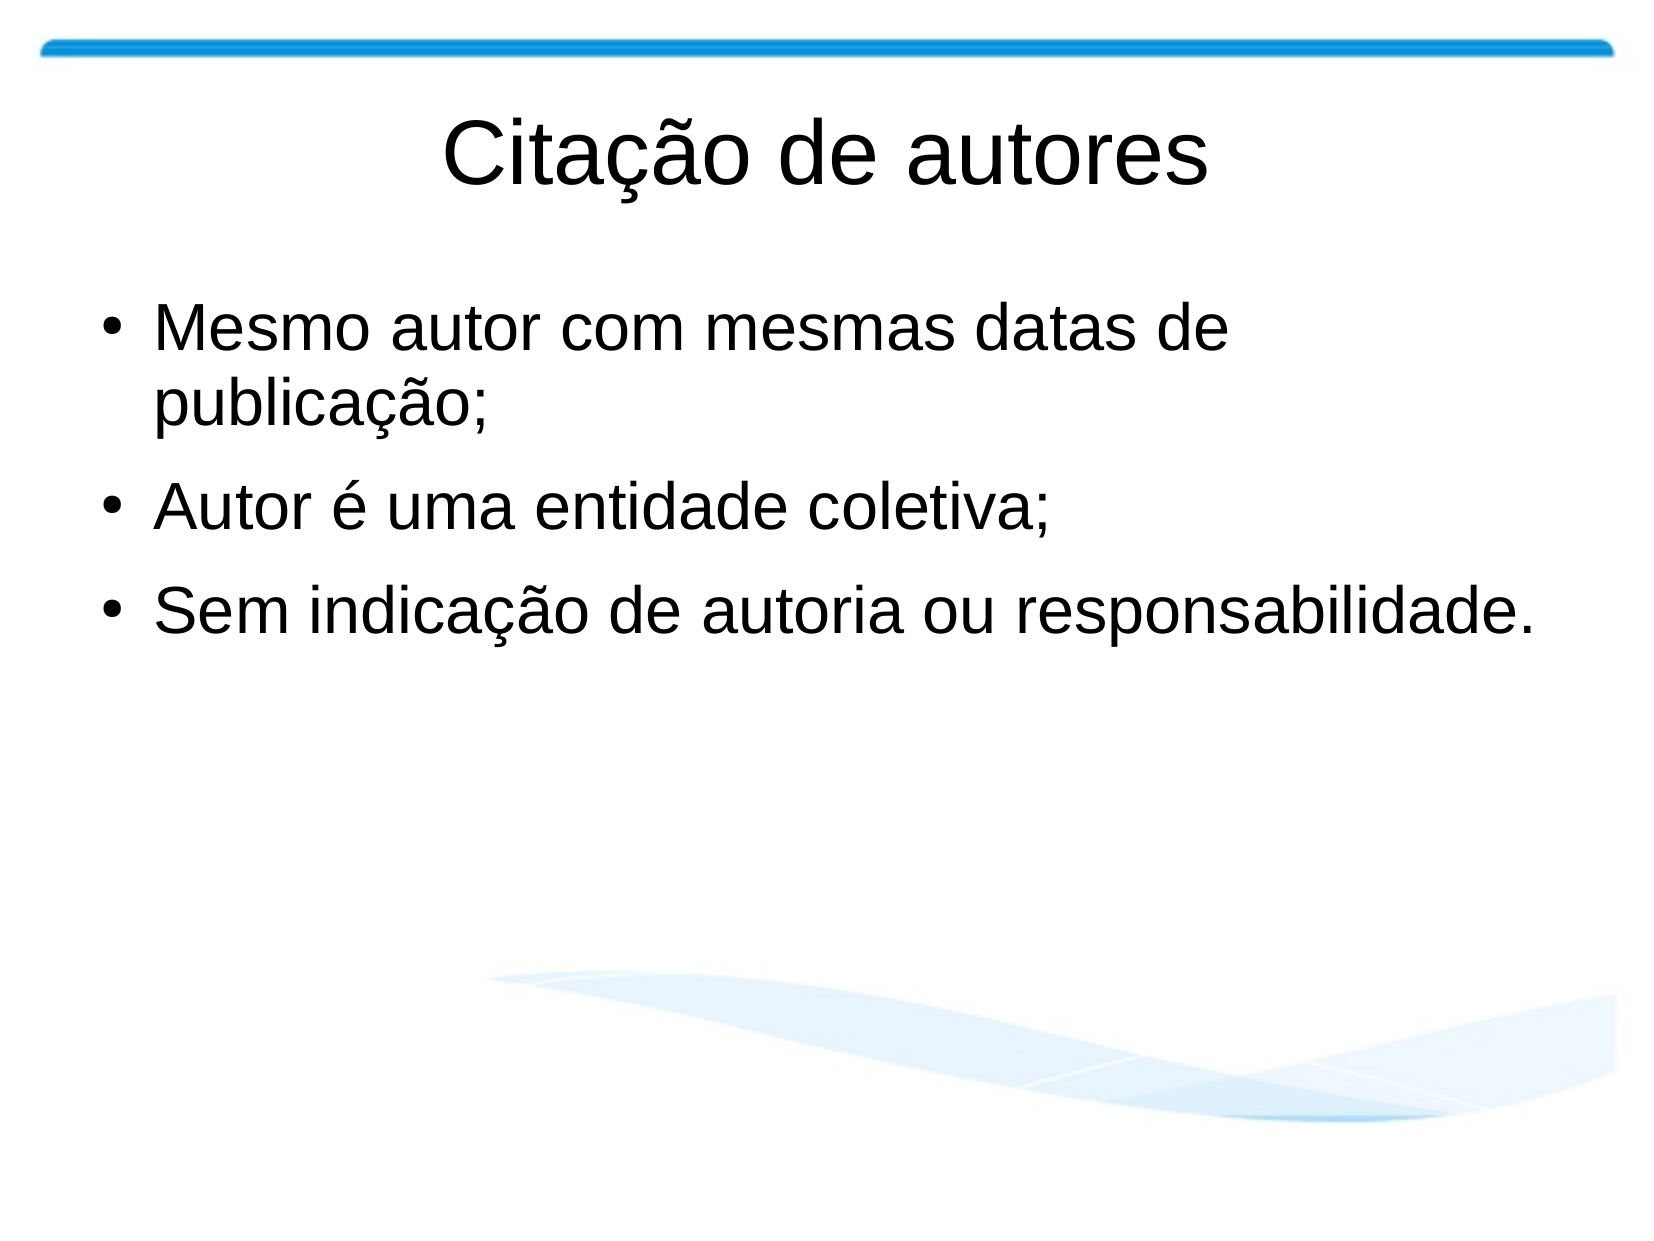

# Citação de autores
Mesmo autor com mesmas datas de publicação;
Autor é uma entidade coletiva;
Sem indicação de autoria ou responsabilidade.